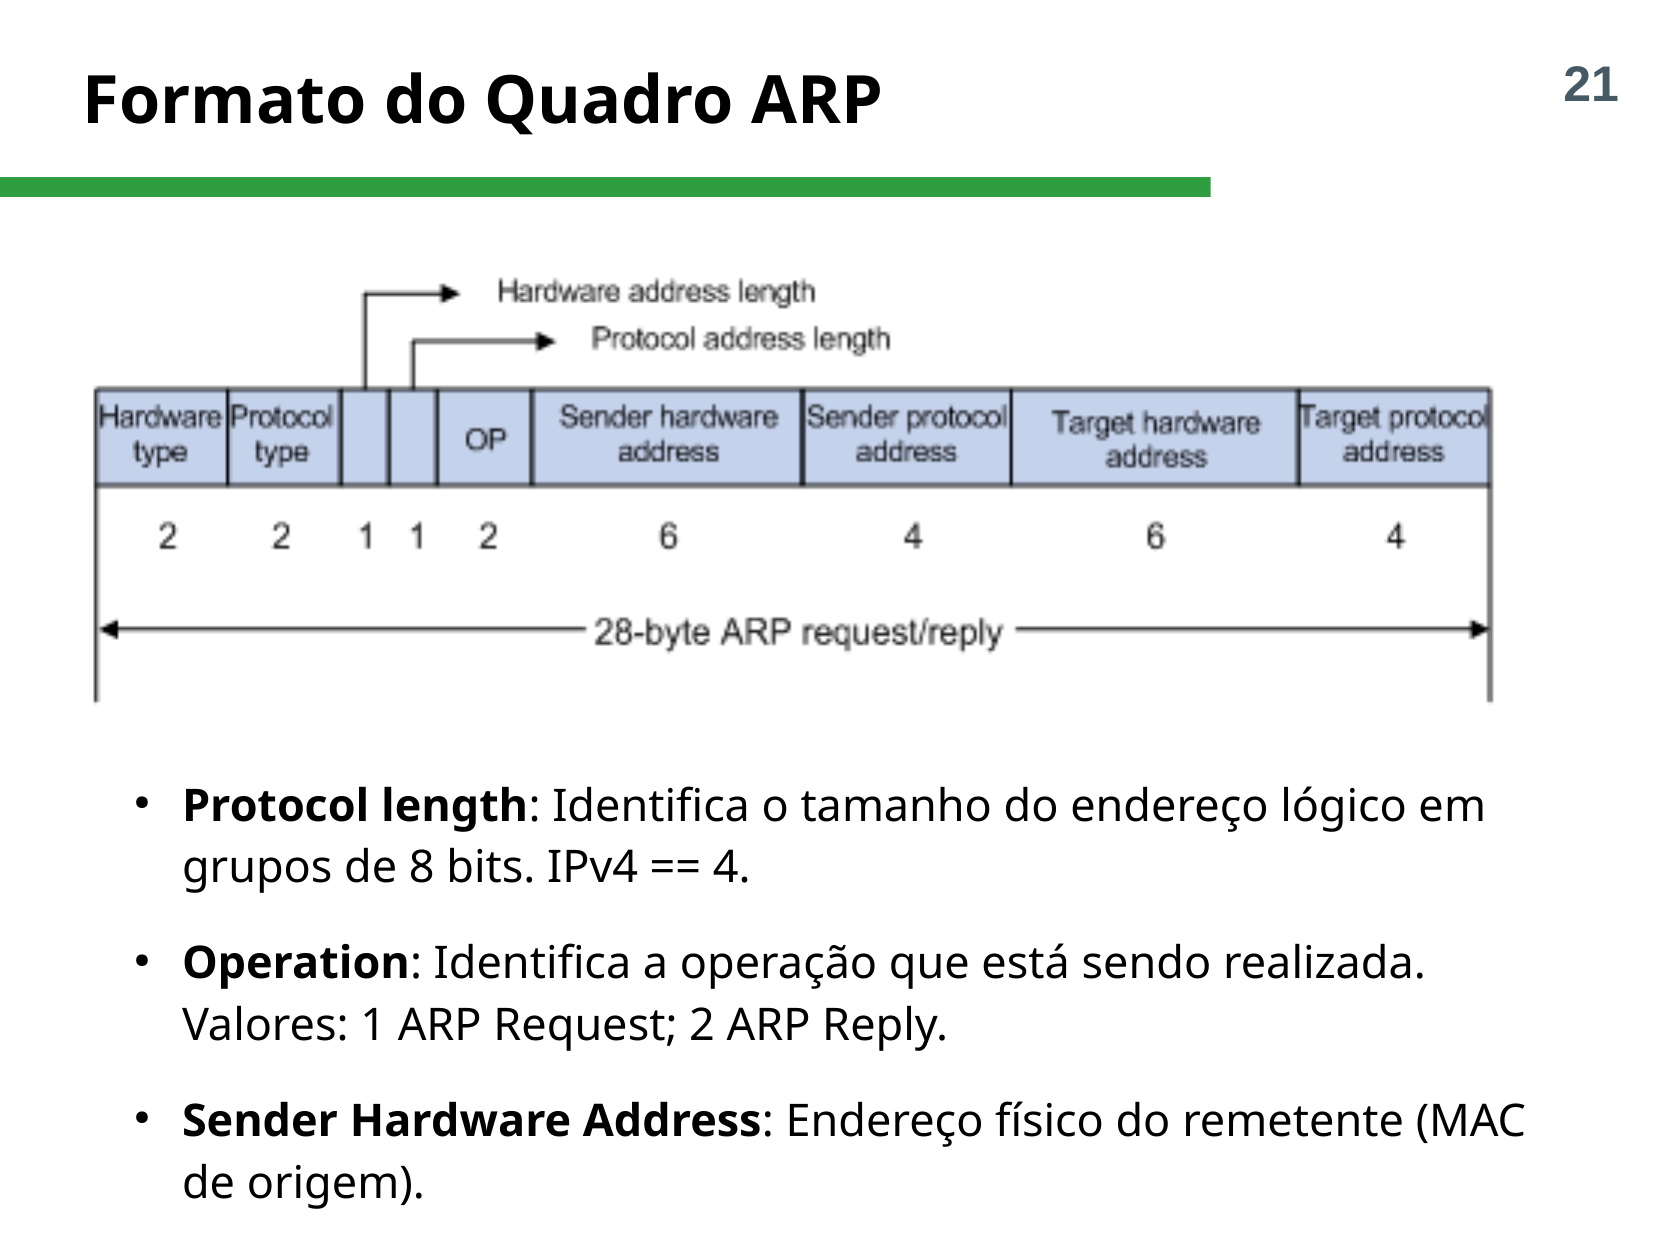

# Formato do Quadro ARP
Protocol length: Identifica o tamanho do endereço lógico em grupos de 8 bits. IPv4 == 4.
Operation: Identifica a operação que está sendo realizada. Valores: 1 ARP Request; 2 ARP Reply.
Sender Hardware Address: Endereço físico do remetente (MAC de origem).